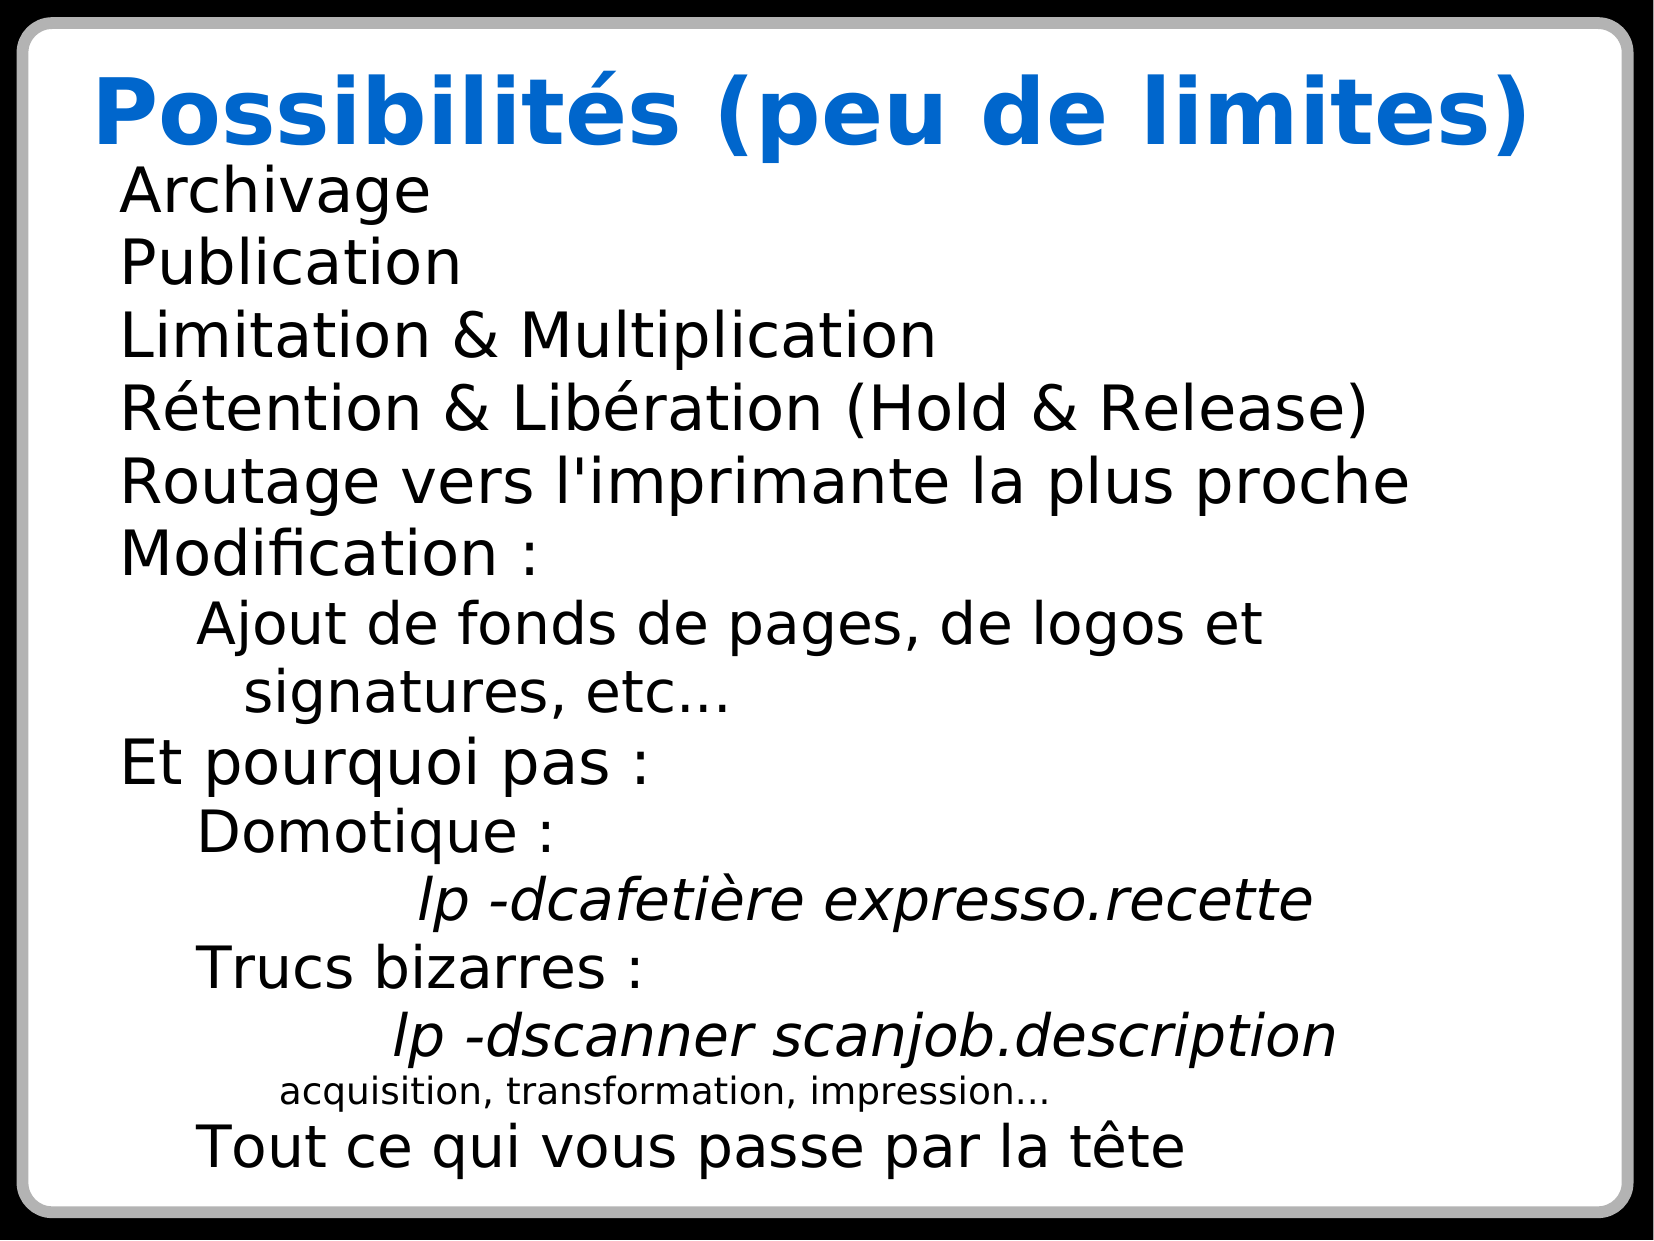

# Possibilités (peu de limites)
Archivage
Publication
Limitation & Multiplication
Rétention & Libération (Hold & Release)
Routage vers l'imprimante la plus proche
Modification :
Ajout de fonds de pages, de logos et signatures, etc...
Et pourquoi pas :
Domotique :
lp -dcafetière expresso.recette
Trucs bizarres :
lp -dscanner scanjob.description
acquisition, transformation, impression...
Tout ce qui vous passe par la tête